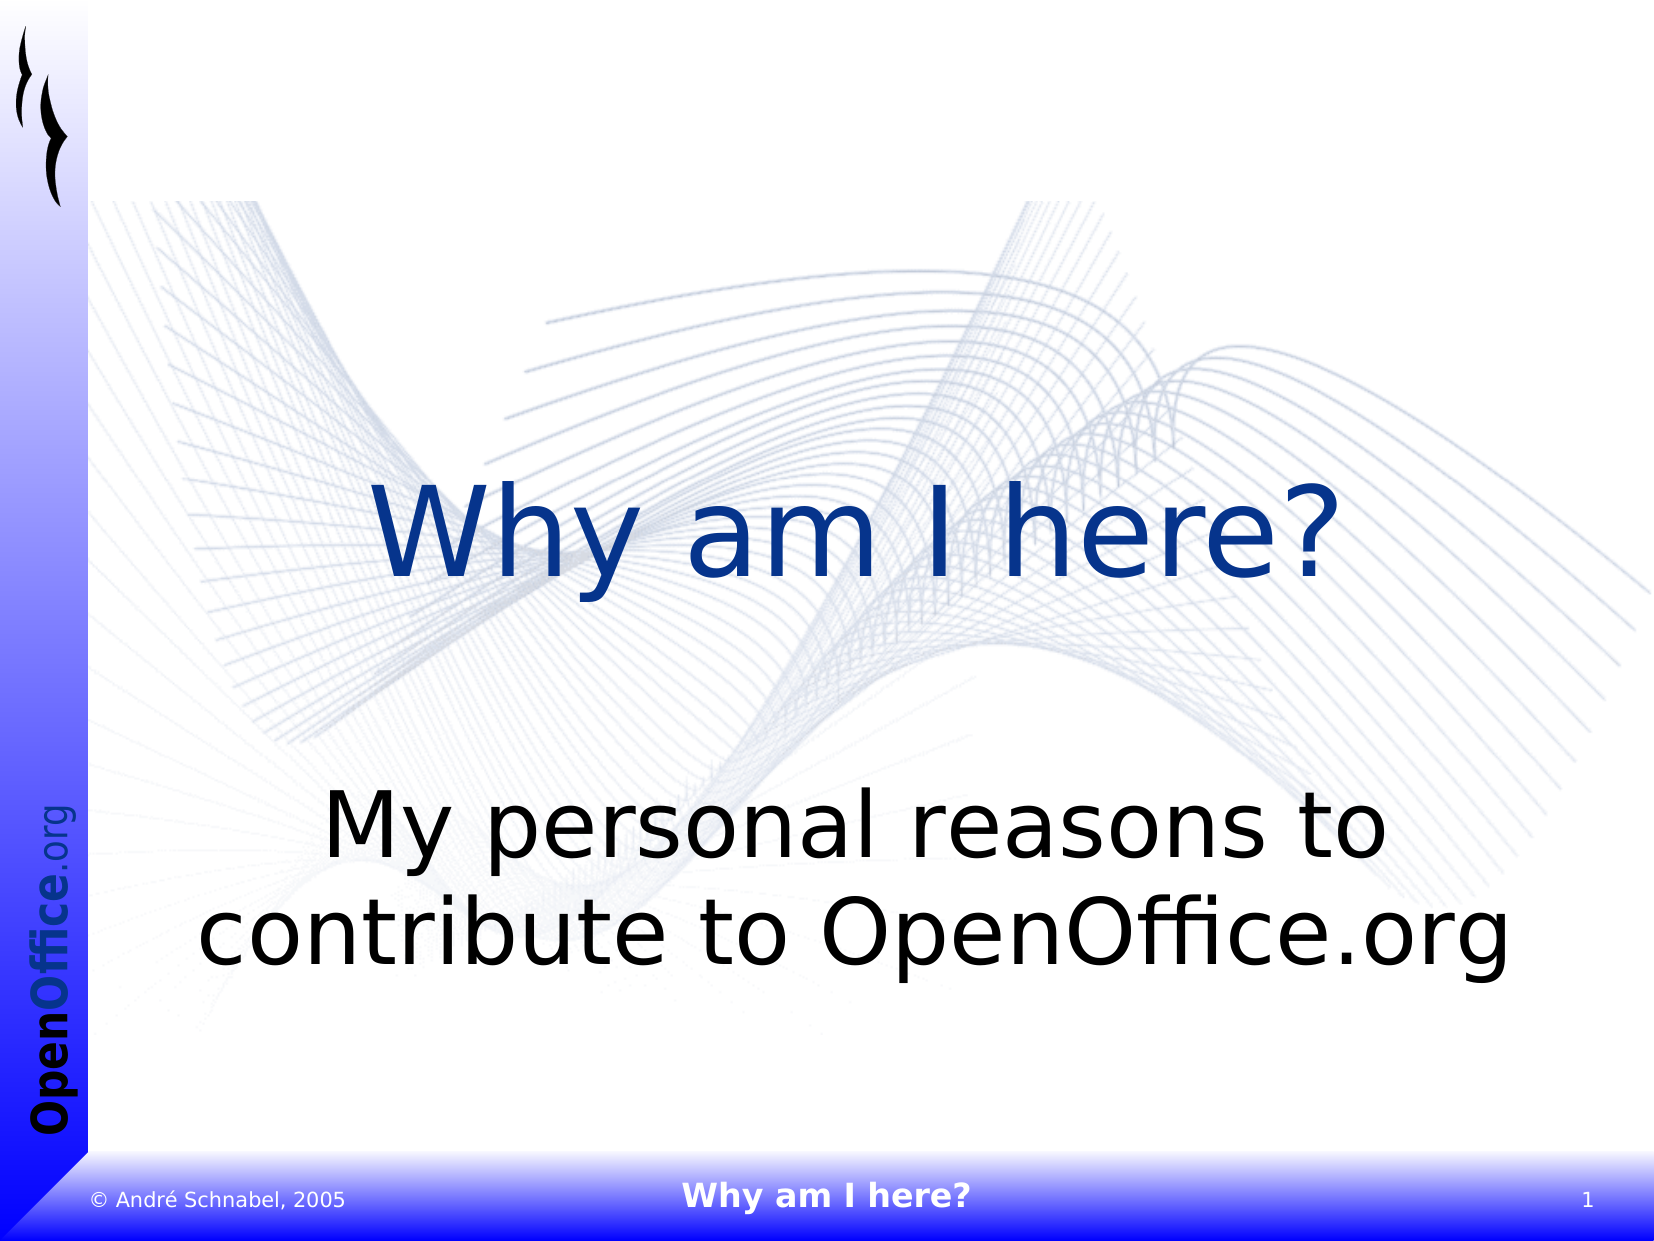

Why am I here?
# My personal reasons to contribute to OpenOffice.org